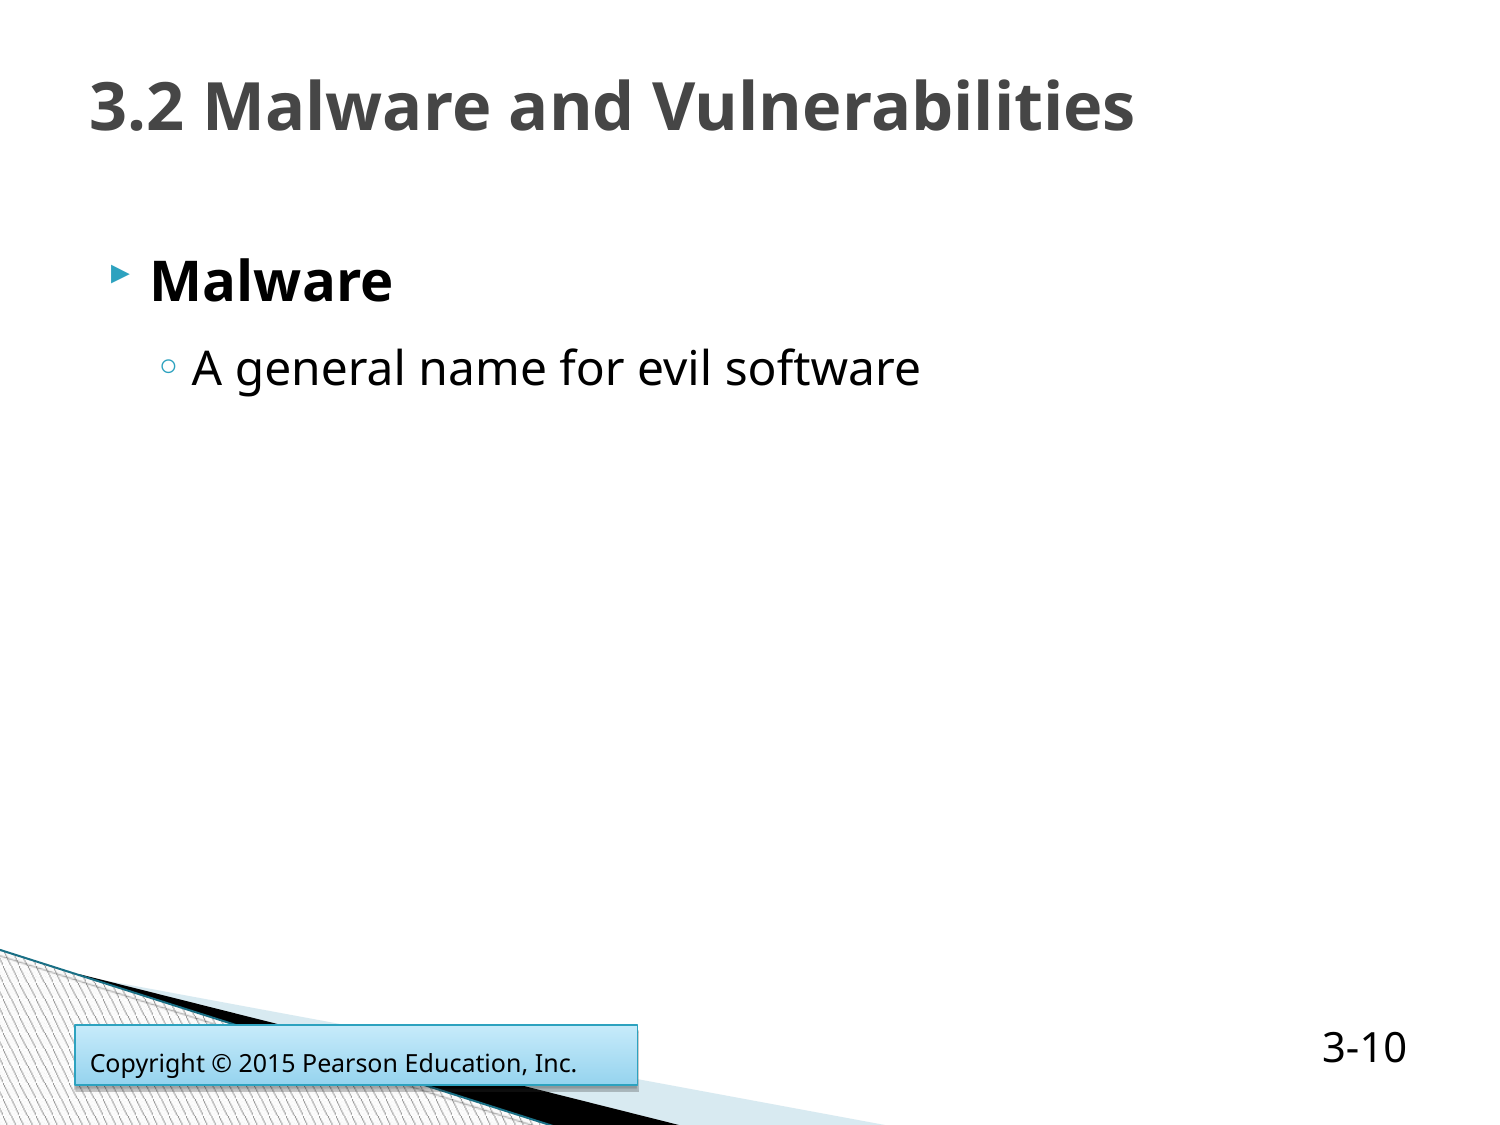

3.2 Malware and Vulnerabilities
# Malware
A general name for evil software
Copyright © 2015 Pearson Education, Inc.